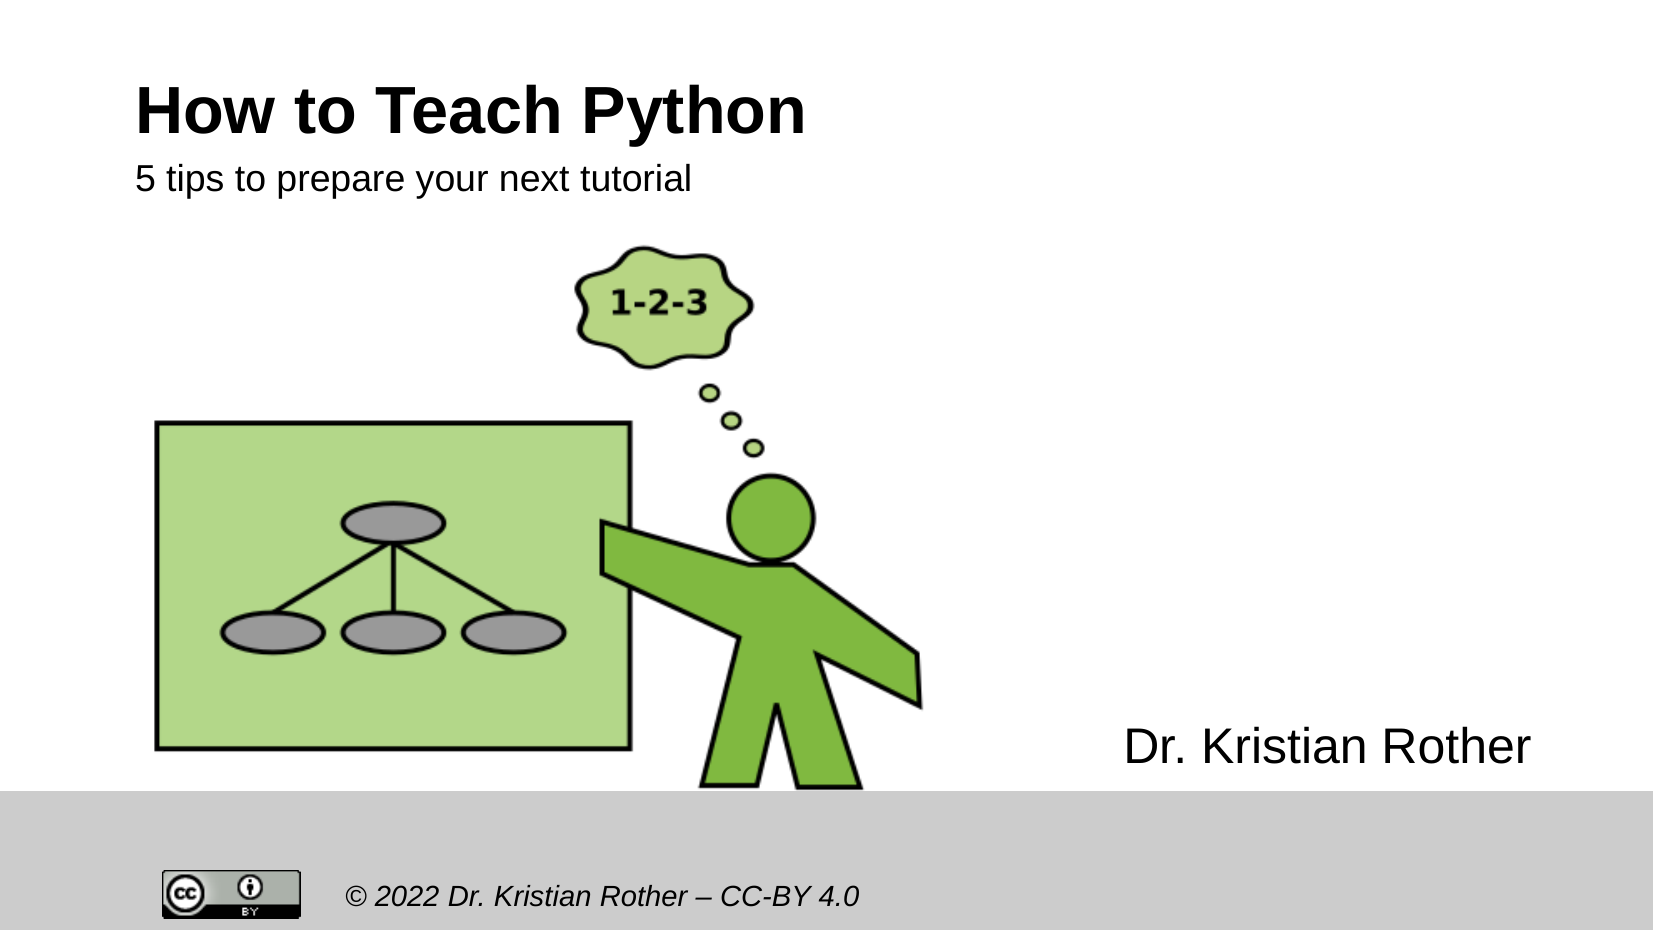

How to Teach Python
5 tips to prepare your next tutorial
# Dr. Kristian Rother
© 2022 Dr. Kristian Rother – CC-BY 4.0